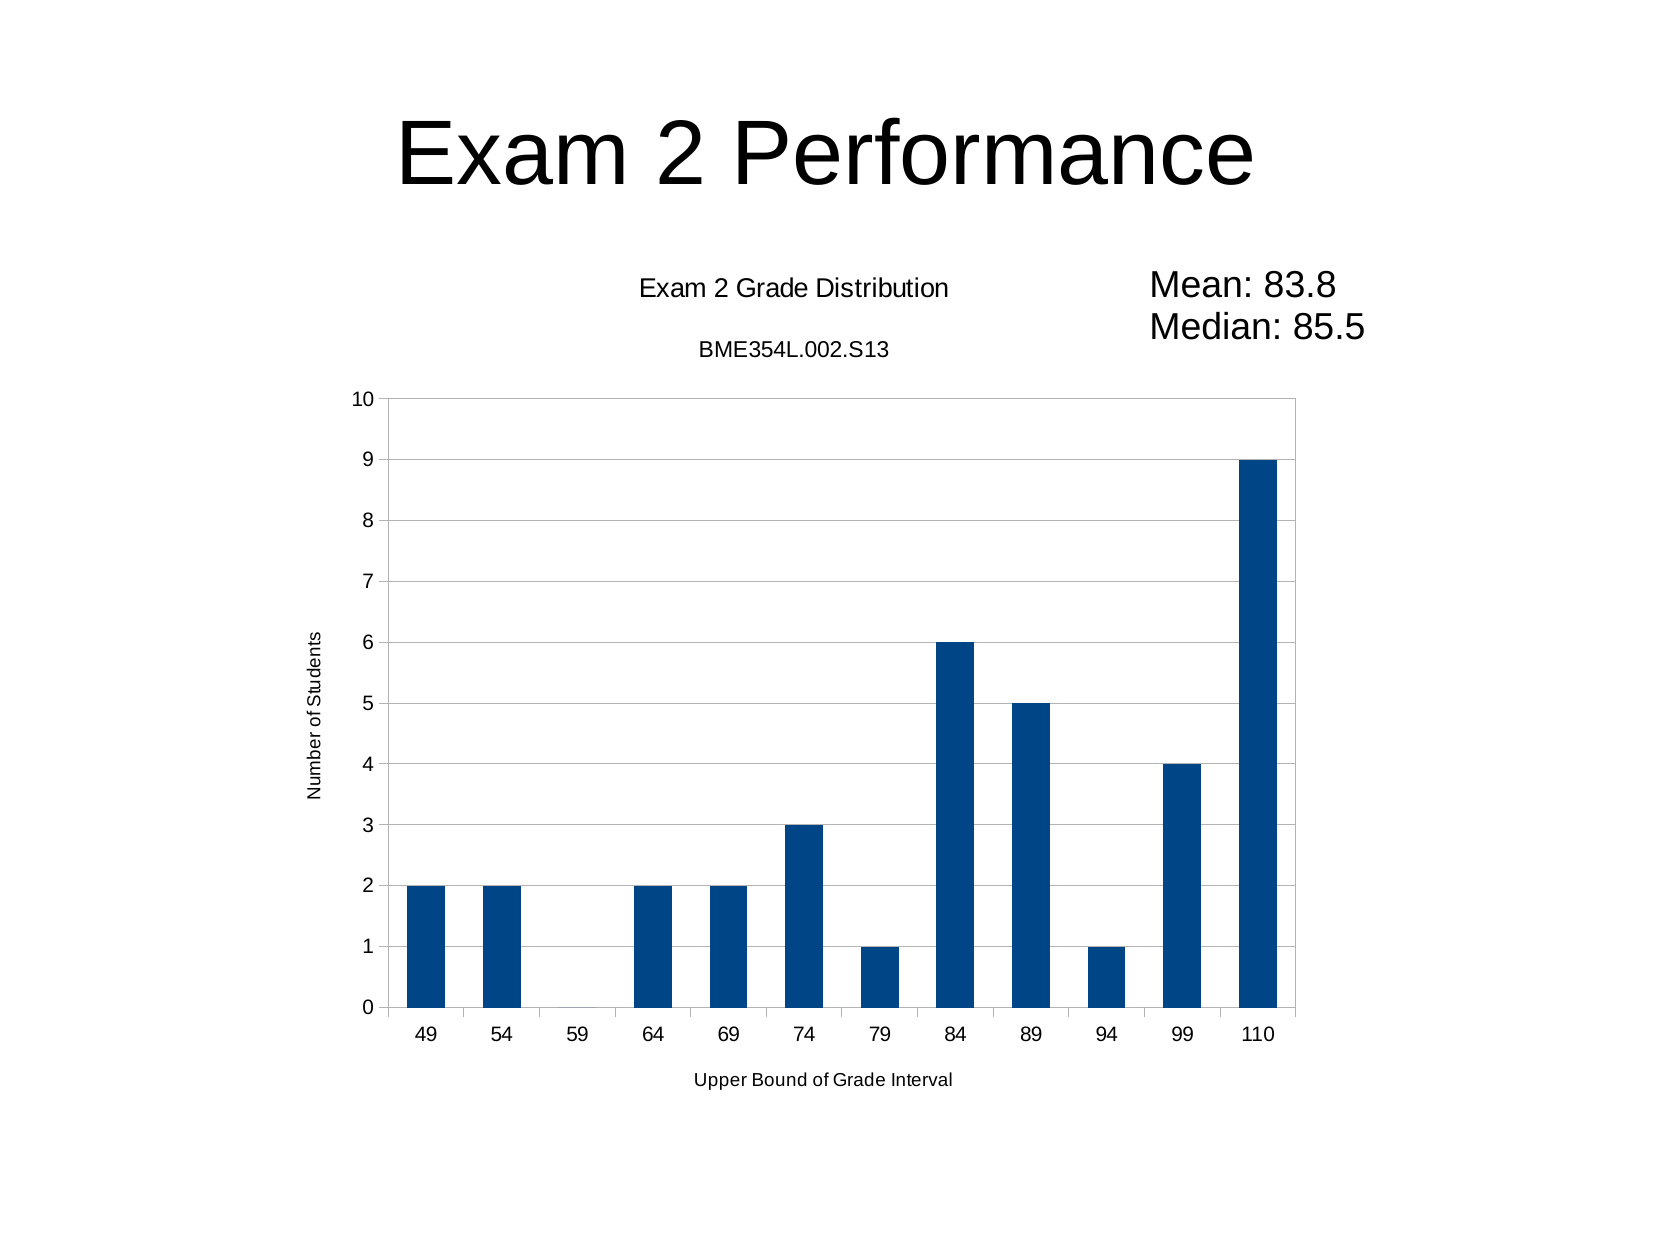

# Exam 2 Performance
### Chart: Exam 2 Grade Distribution
BME354L.002.S13
| Category | Column P |
|---|---|
| 49 | 2.0 |
| 54 | 2.0 |
| 59 | 0.0 |
| 64 | 2.0 |
| 69 | 2.0 |
| 74 | 3.0 |
| 79 | 1.0 |
| 84 | 6.0 |
| 89 | 5.0 |
| 94 | 1.0 |
| 99 | 4.0 |
| 110 | 9.0 |Mean: 83.8
Median: 85.5